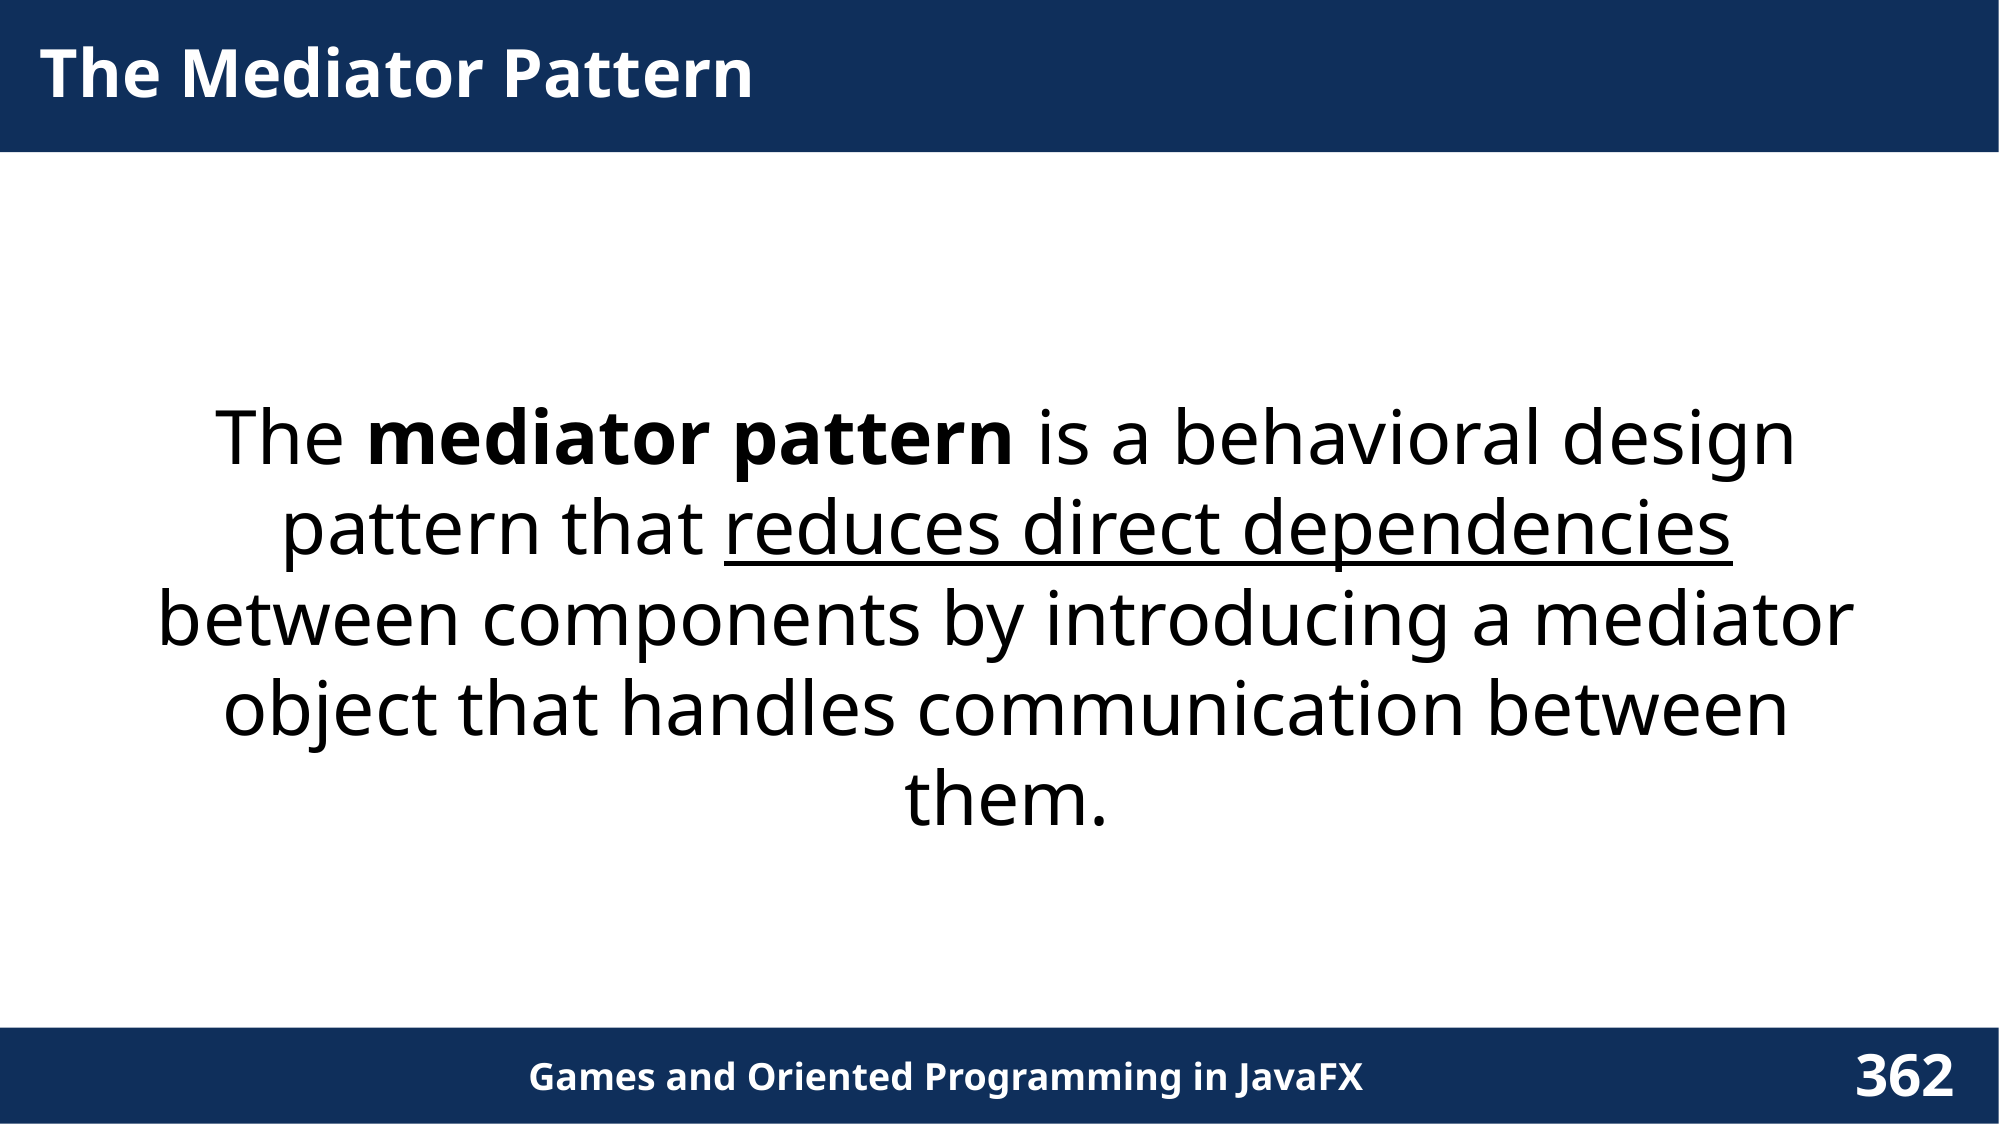

The Mediator Pattern
The mediator pattern is a behavioral design pattern that reduces direct dependencies between components by introducing a mediator object that handles communication between them.